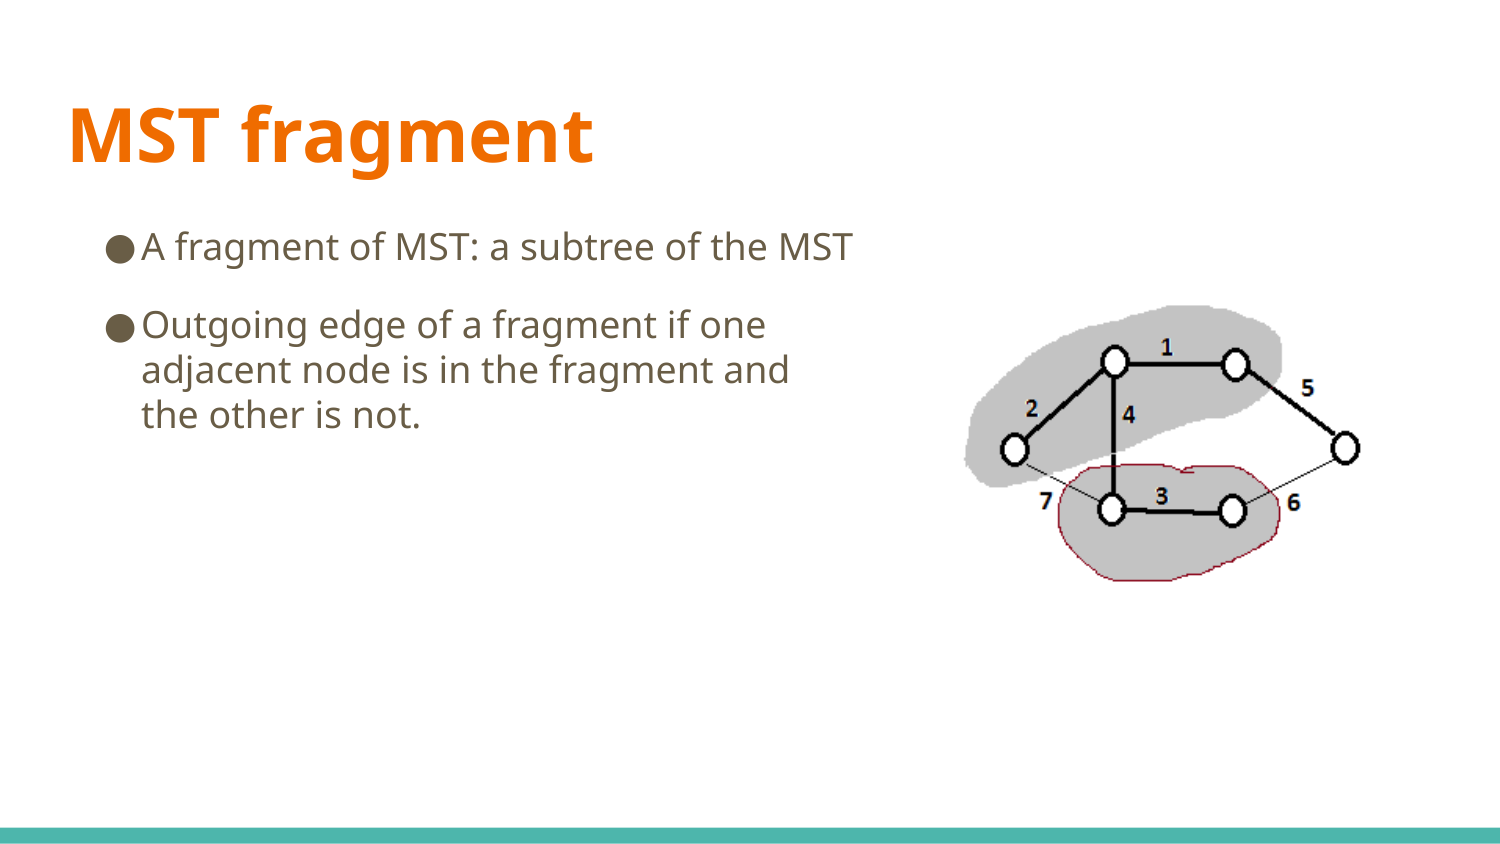

# MST fragment
A fragment of MST: a subtree of the MST
Outgoing edge of a fragment if one adjacent node is in the fragment and the other is not.